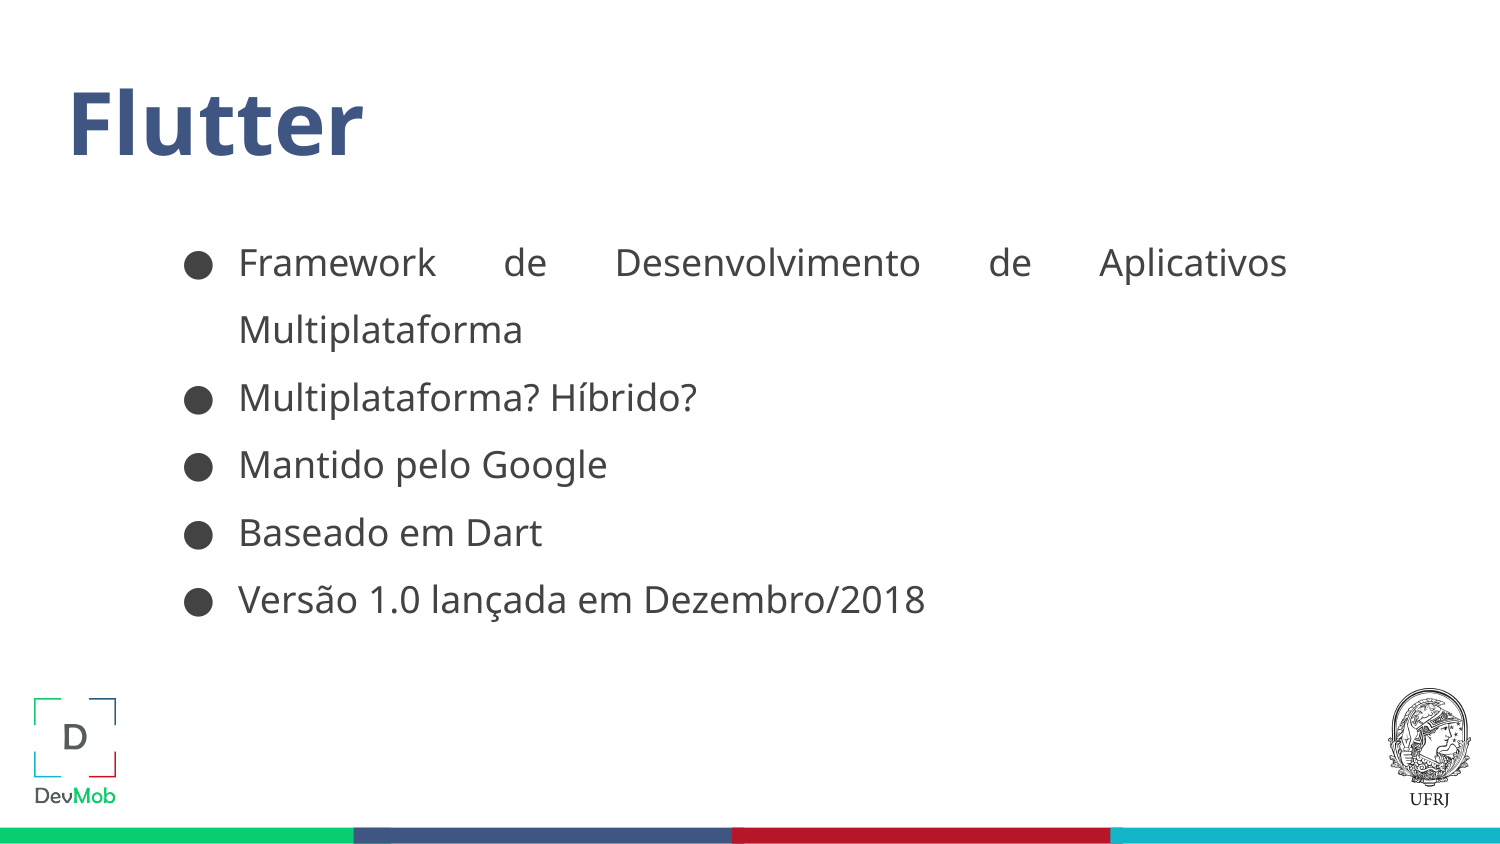

# Flutter
Framework de Desenvolvimento de Aplicativos Multiplataforma
Multiplataforma? Híbrido?
Mantido pelo Google
Baseado em Dart
Versão 1.0 lançada em Dezembro/2018